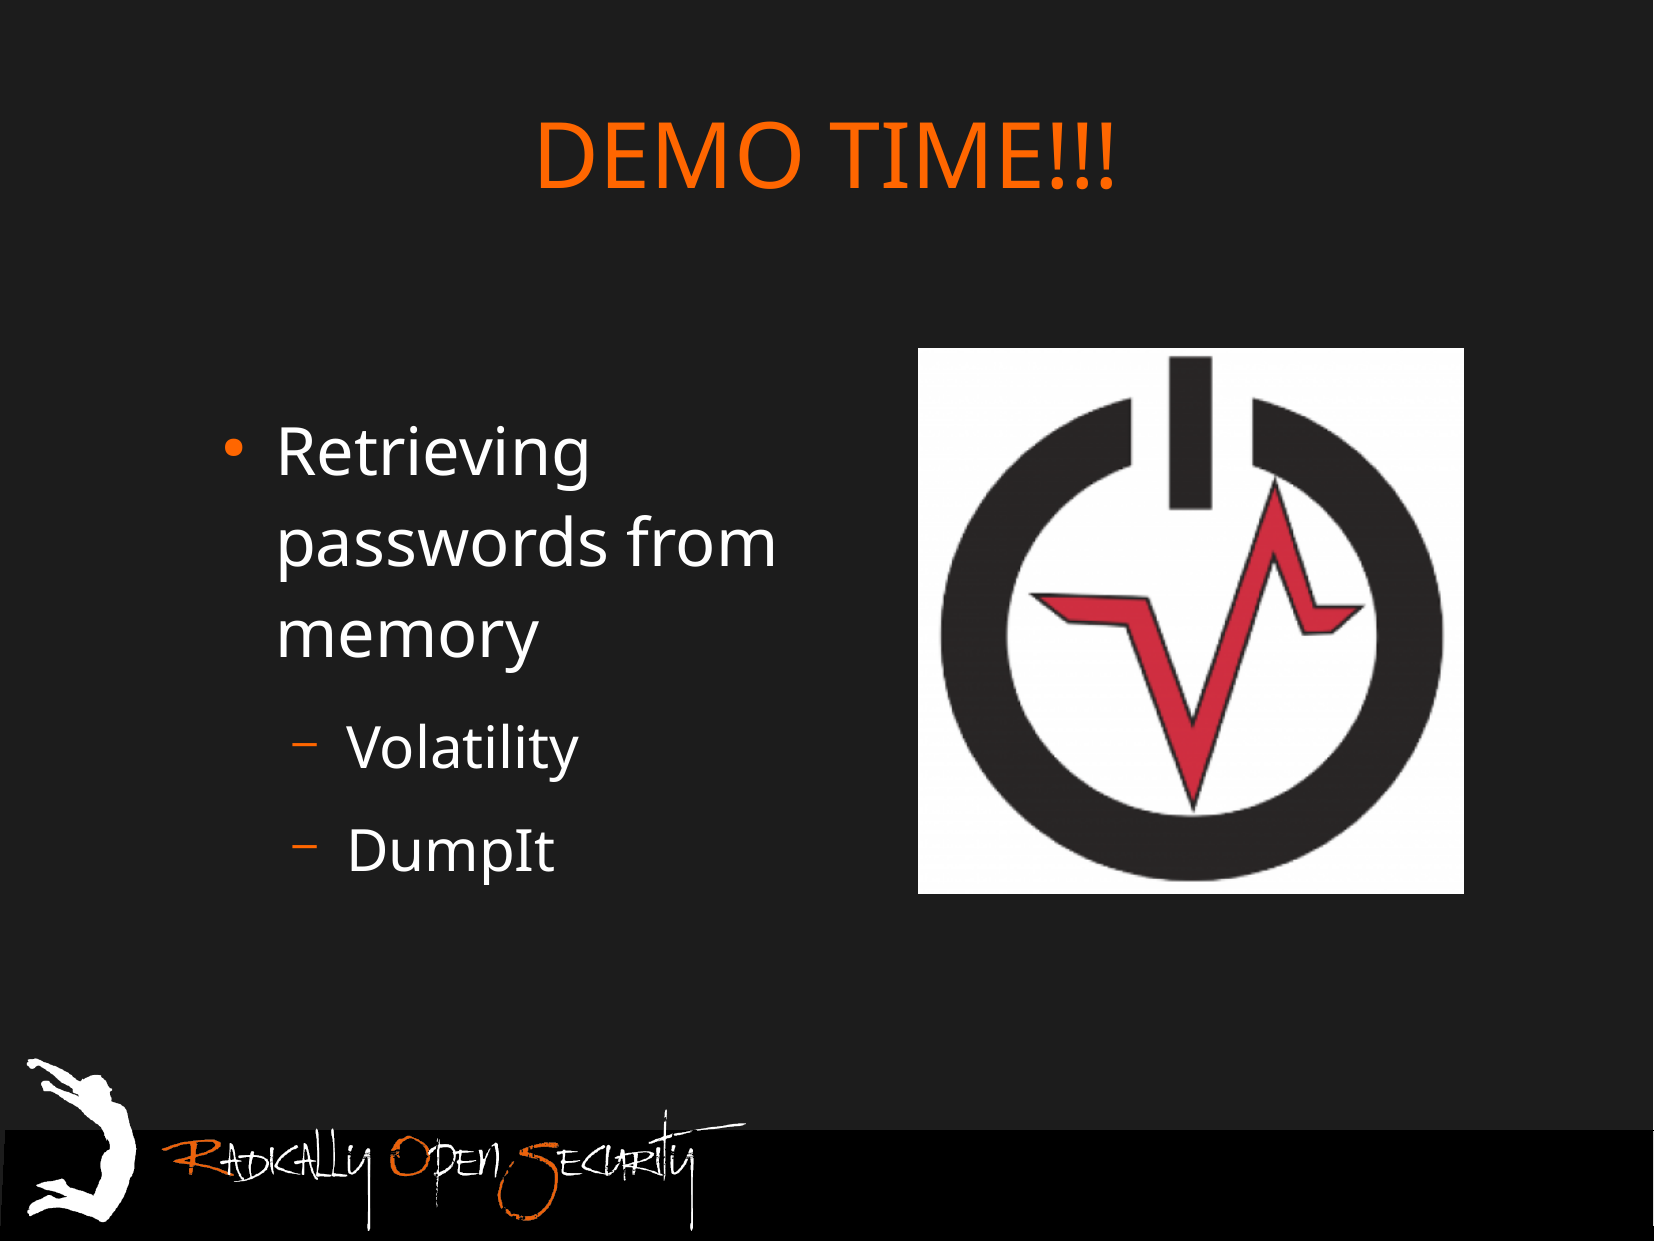

# DEMO TIME!!!
Retrieving passwords from memory
Volatility
DumpIt